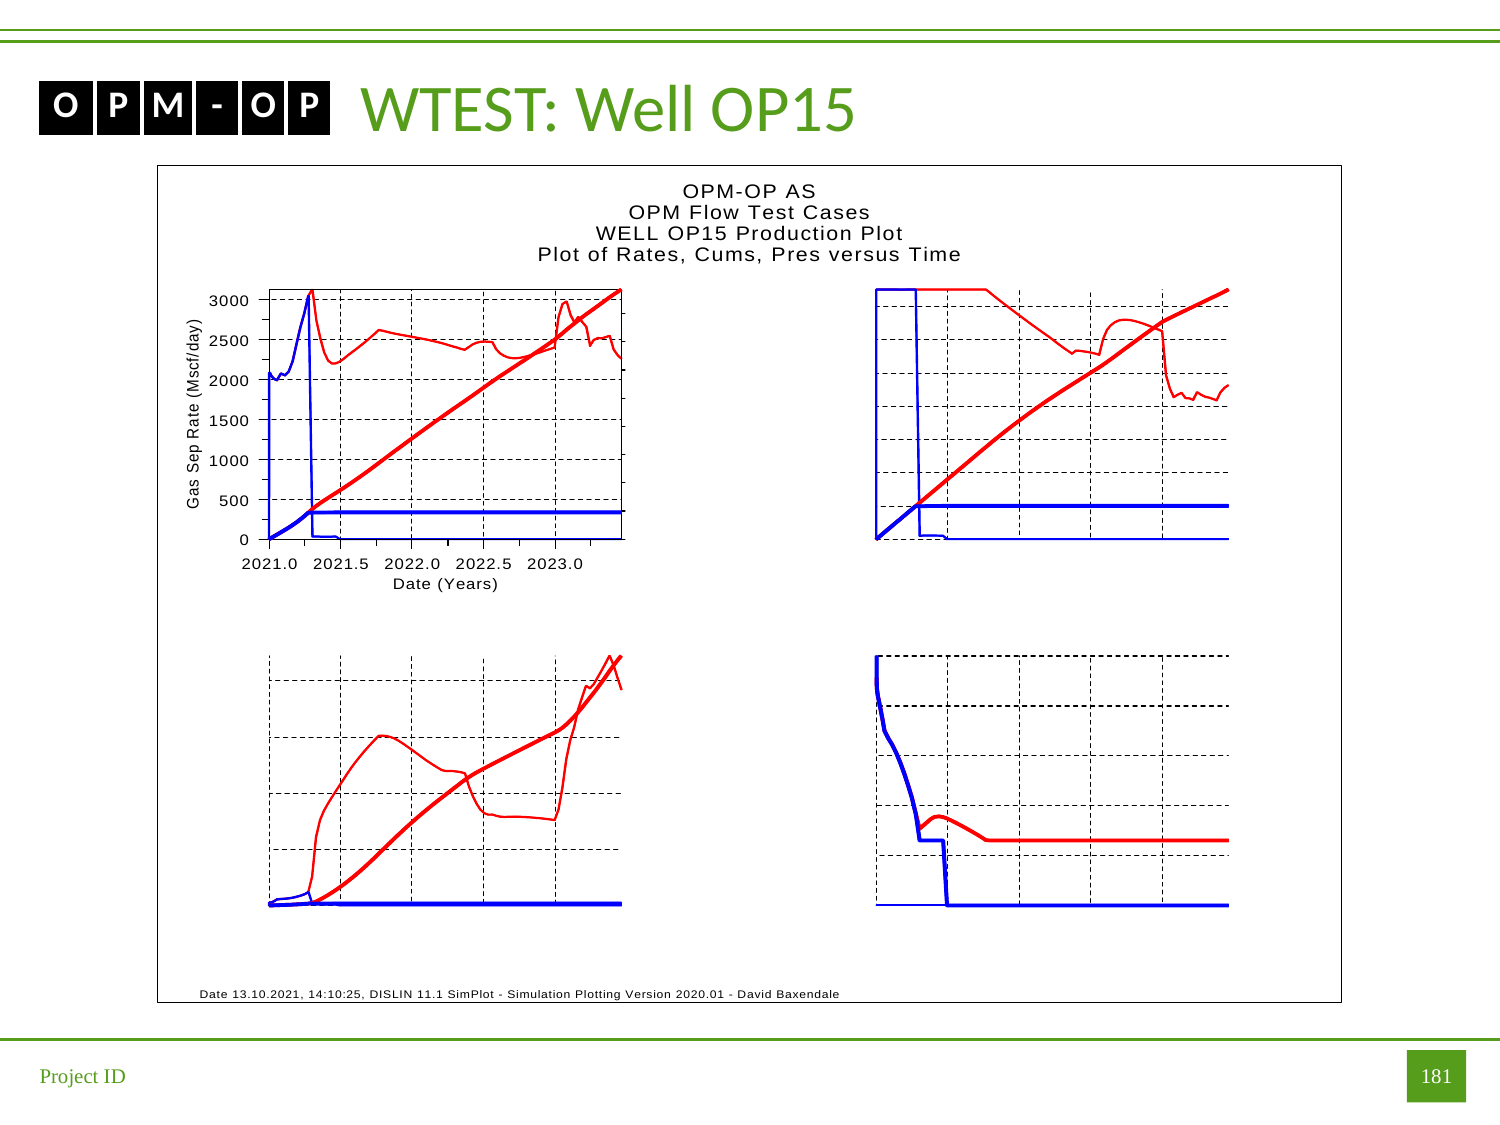

# WTEST: well OP15
Project ID
181